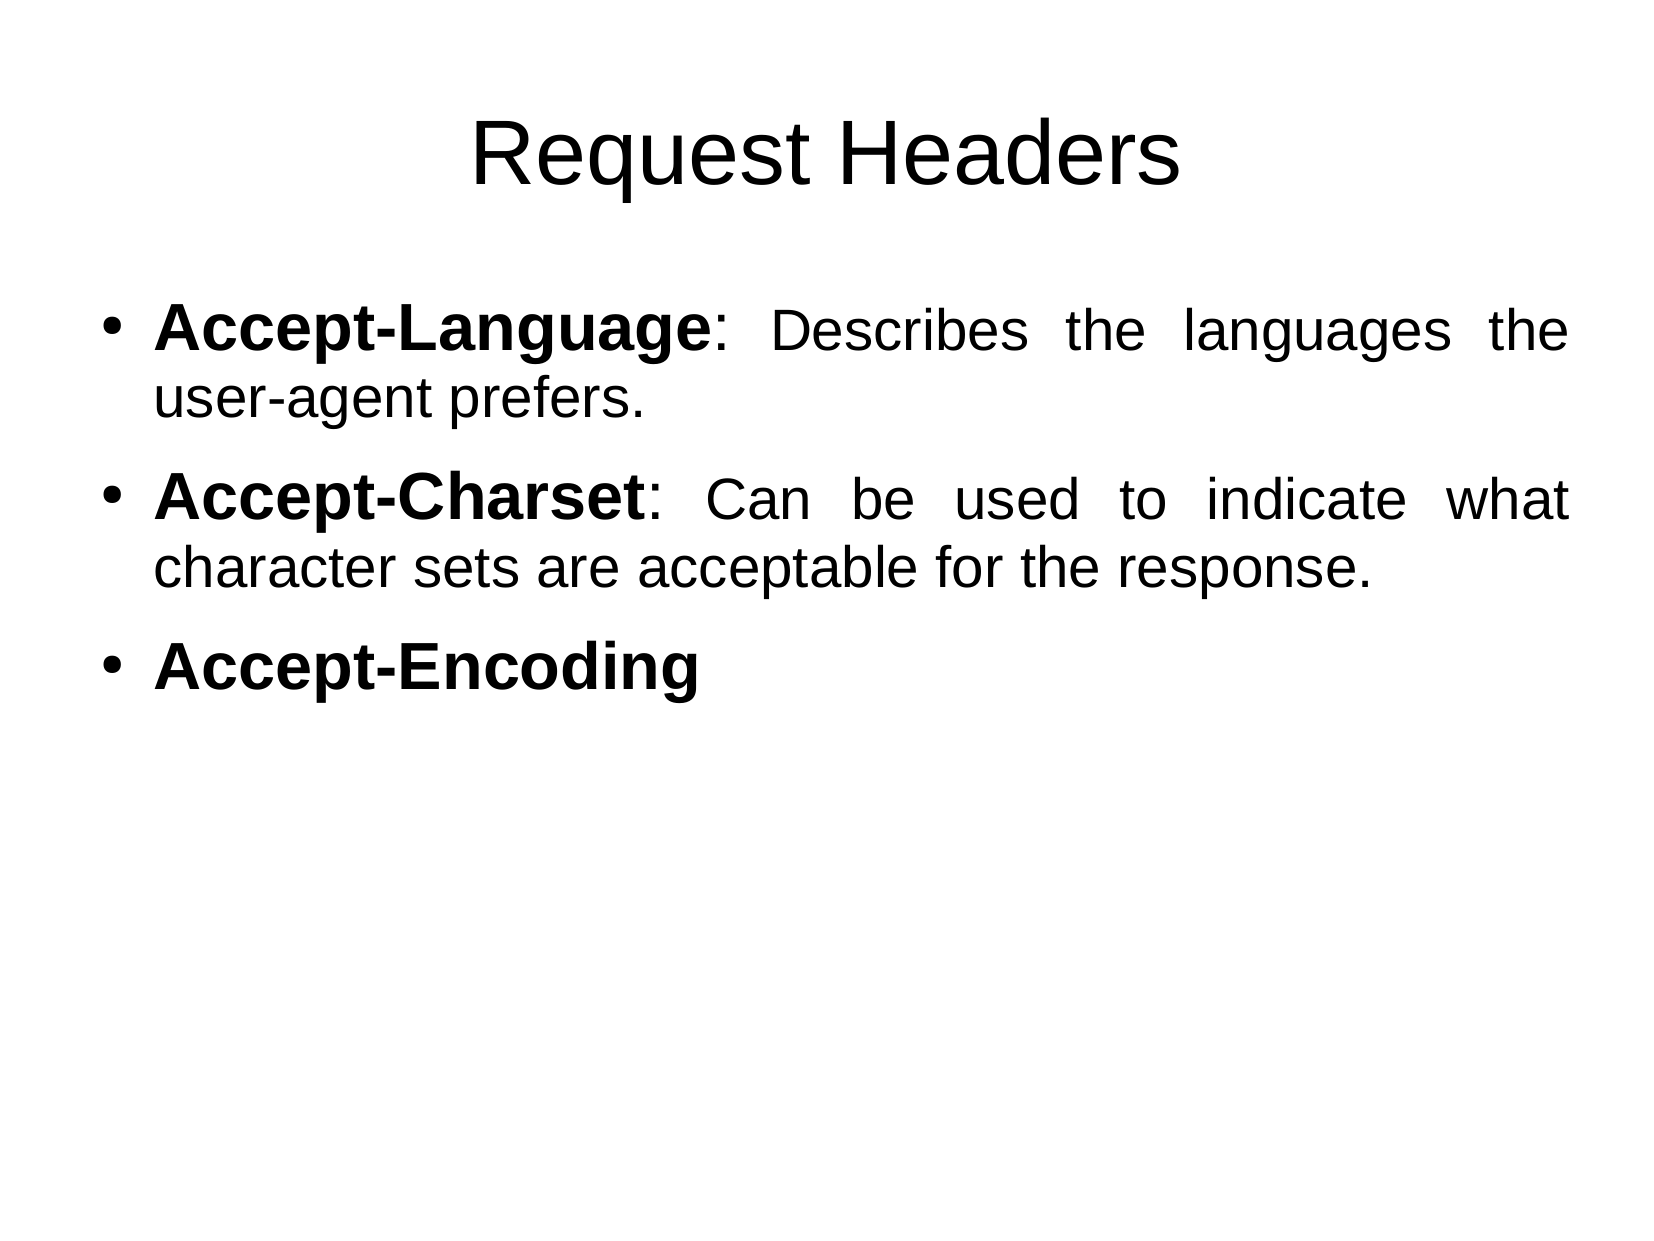

# Request Headers
Accept-Language: Describes the languages the user-agent prefers.
Accept-Charset: Can be used to indicate what character sets are acceptable for the response.
Accept-Encoding